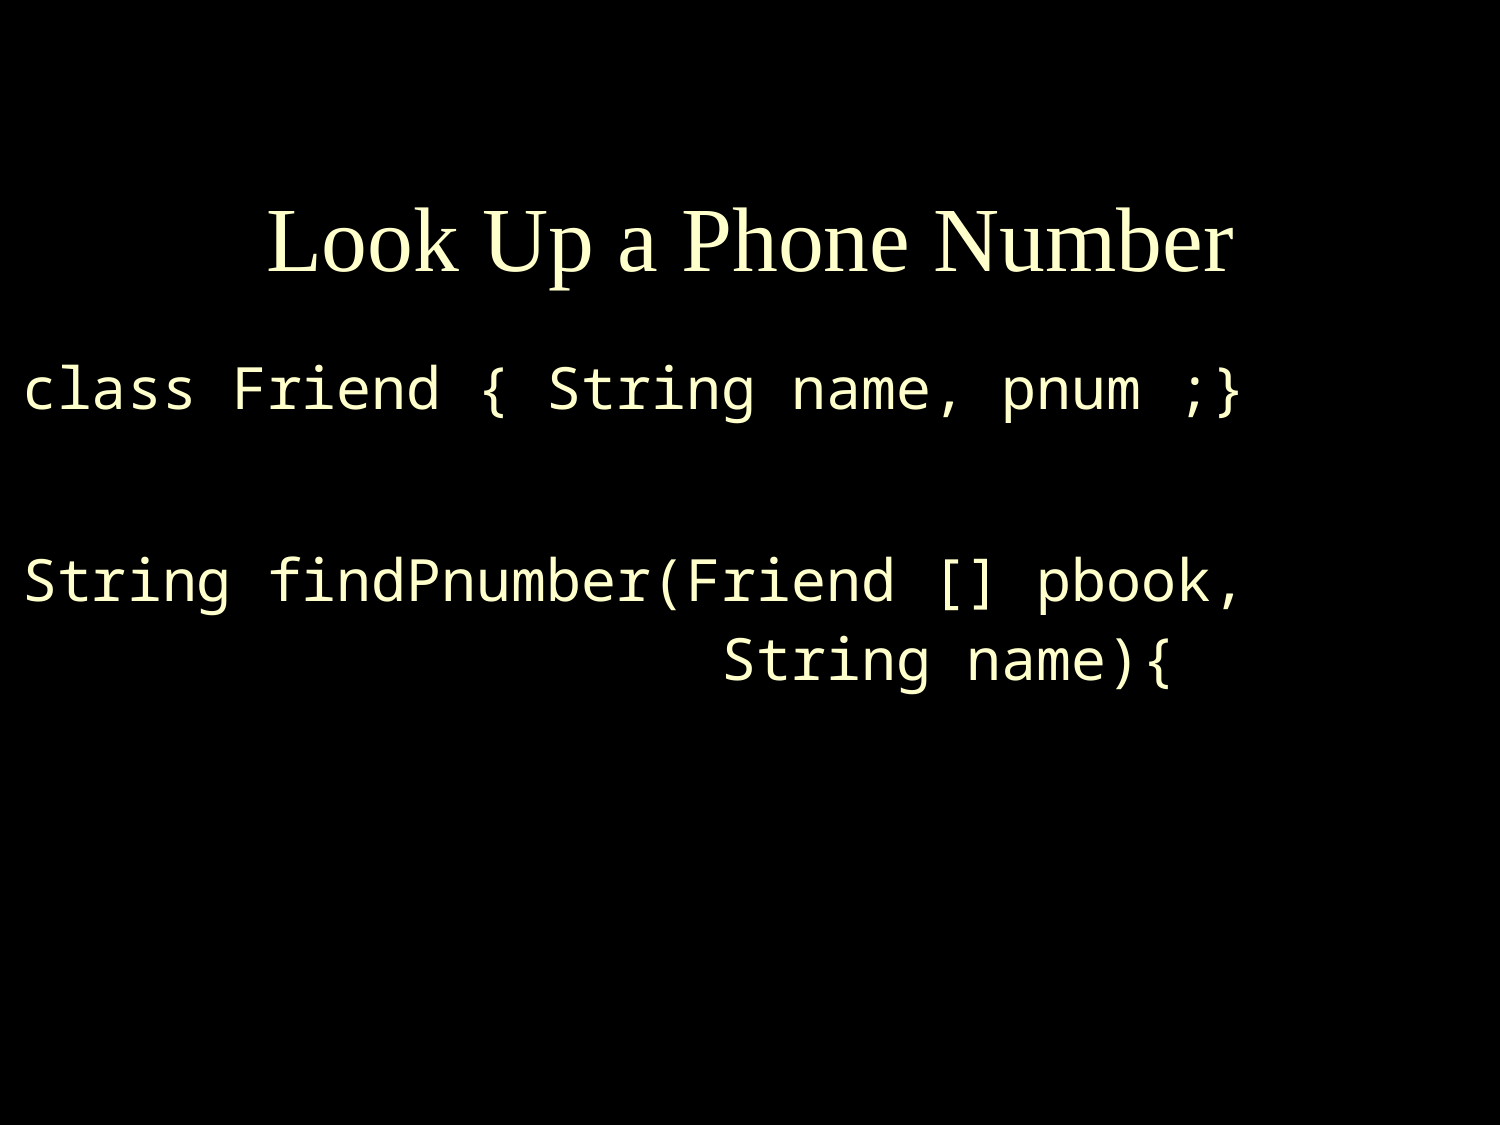

# Look Up a Phone Number
class Friend { String name, pnum ;}
String findPnumber(Friend [] pbook, String name){